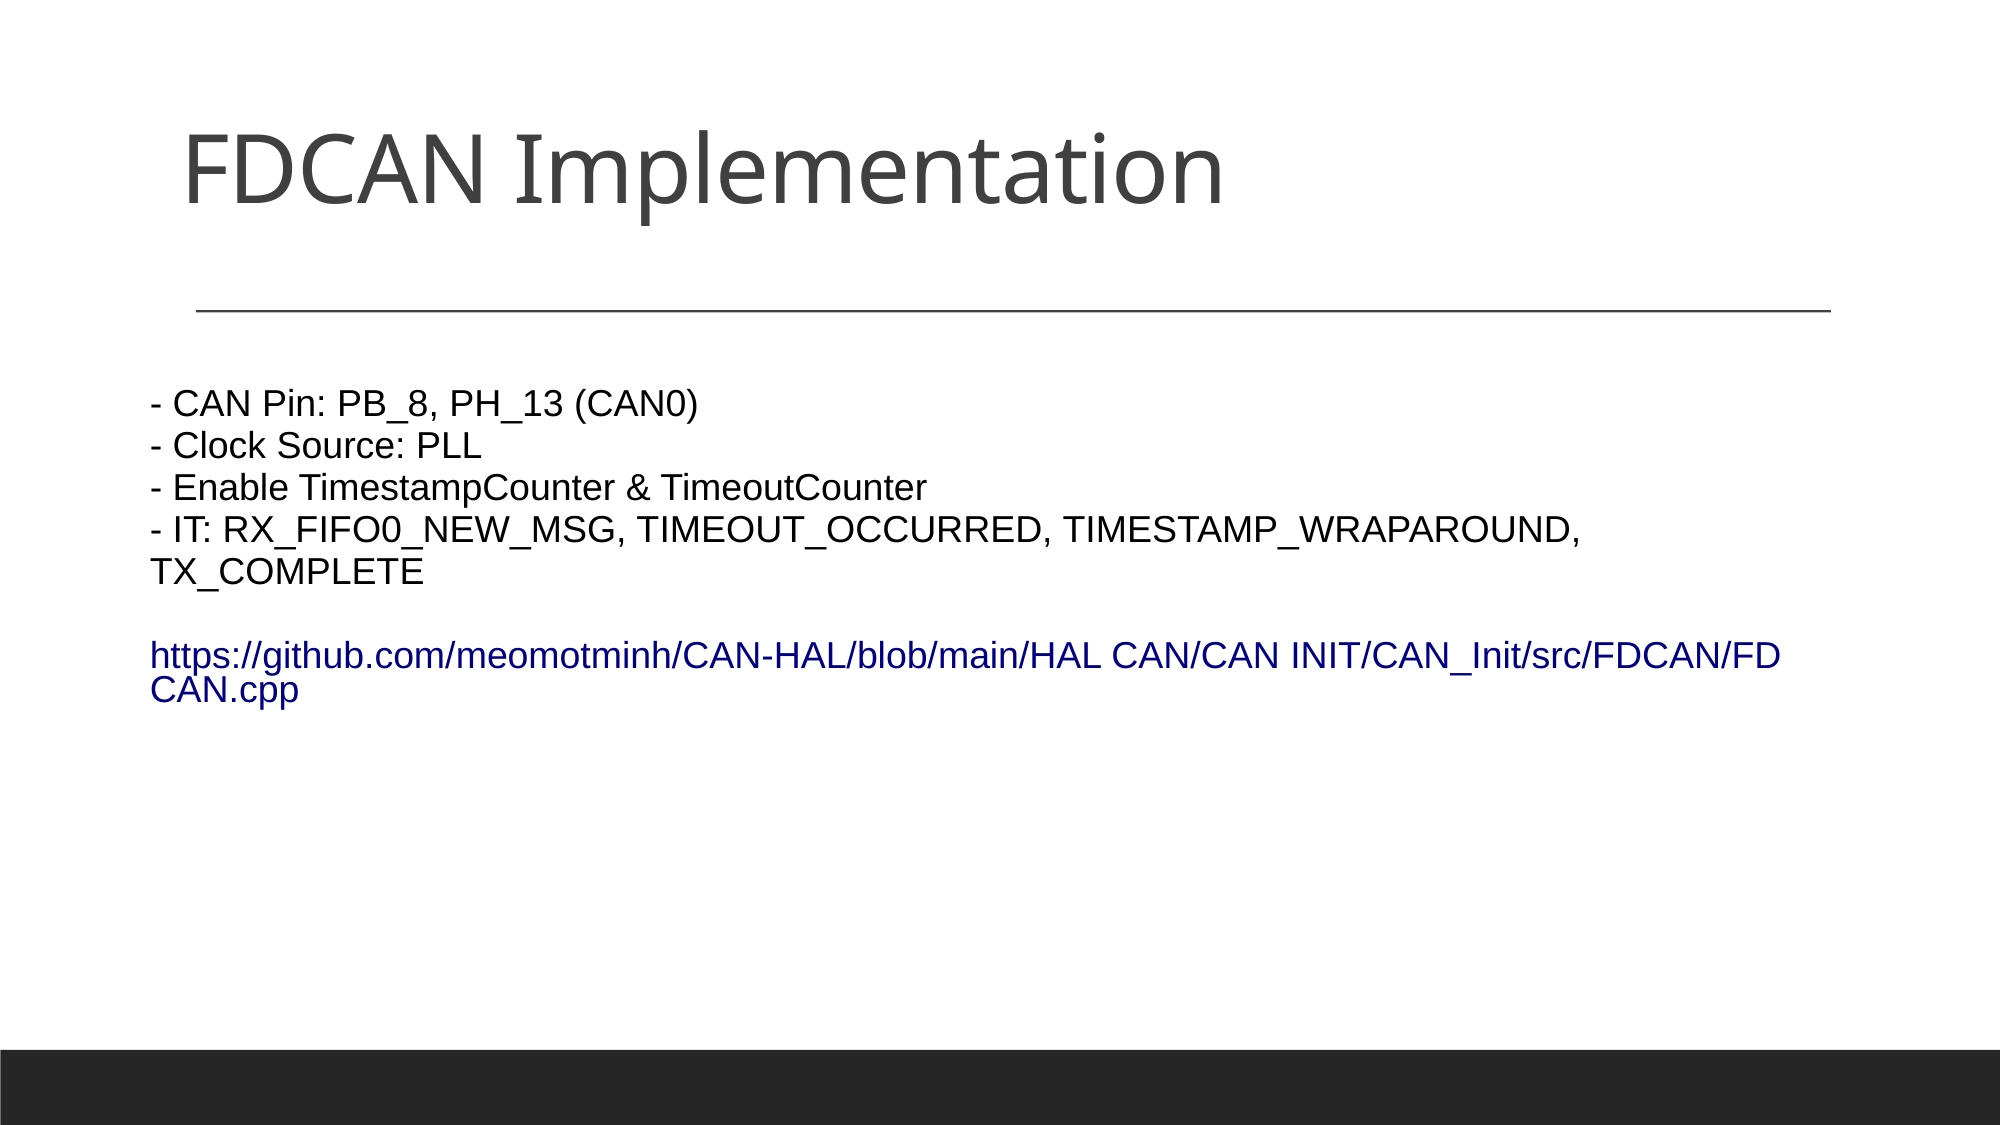

# FDCAN Implementation
- CAN Pin: PB_8, PH_13 (CAN0)
- Clock Source: PLL
- Enable TimestampCounter & TimeoutCounter
- IT: RX_FIFO0_NEW_MSG, TIMEOUT_OCCURRED, TIMESTAMP_WRAPAROUND, TX_COMPLETE
https://github.com/meomotminh/CAN-HAL/blob/main/HAL CAN/CAN INIT/CAN_Init/src/FDCAN/FDCAN.cpp